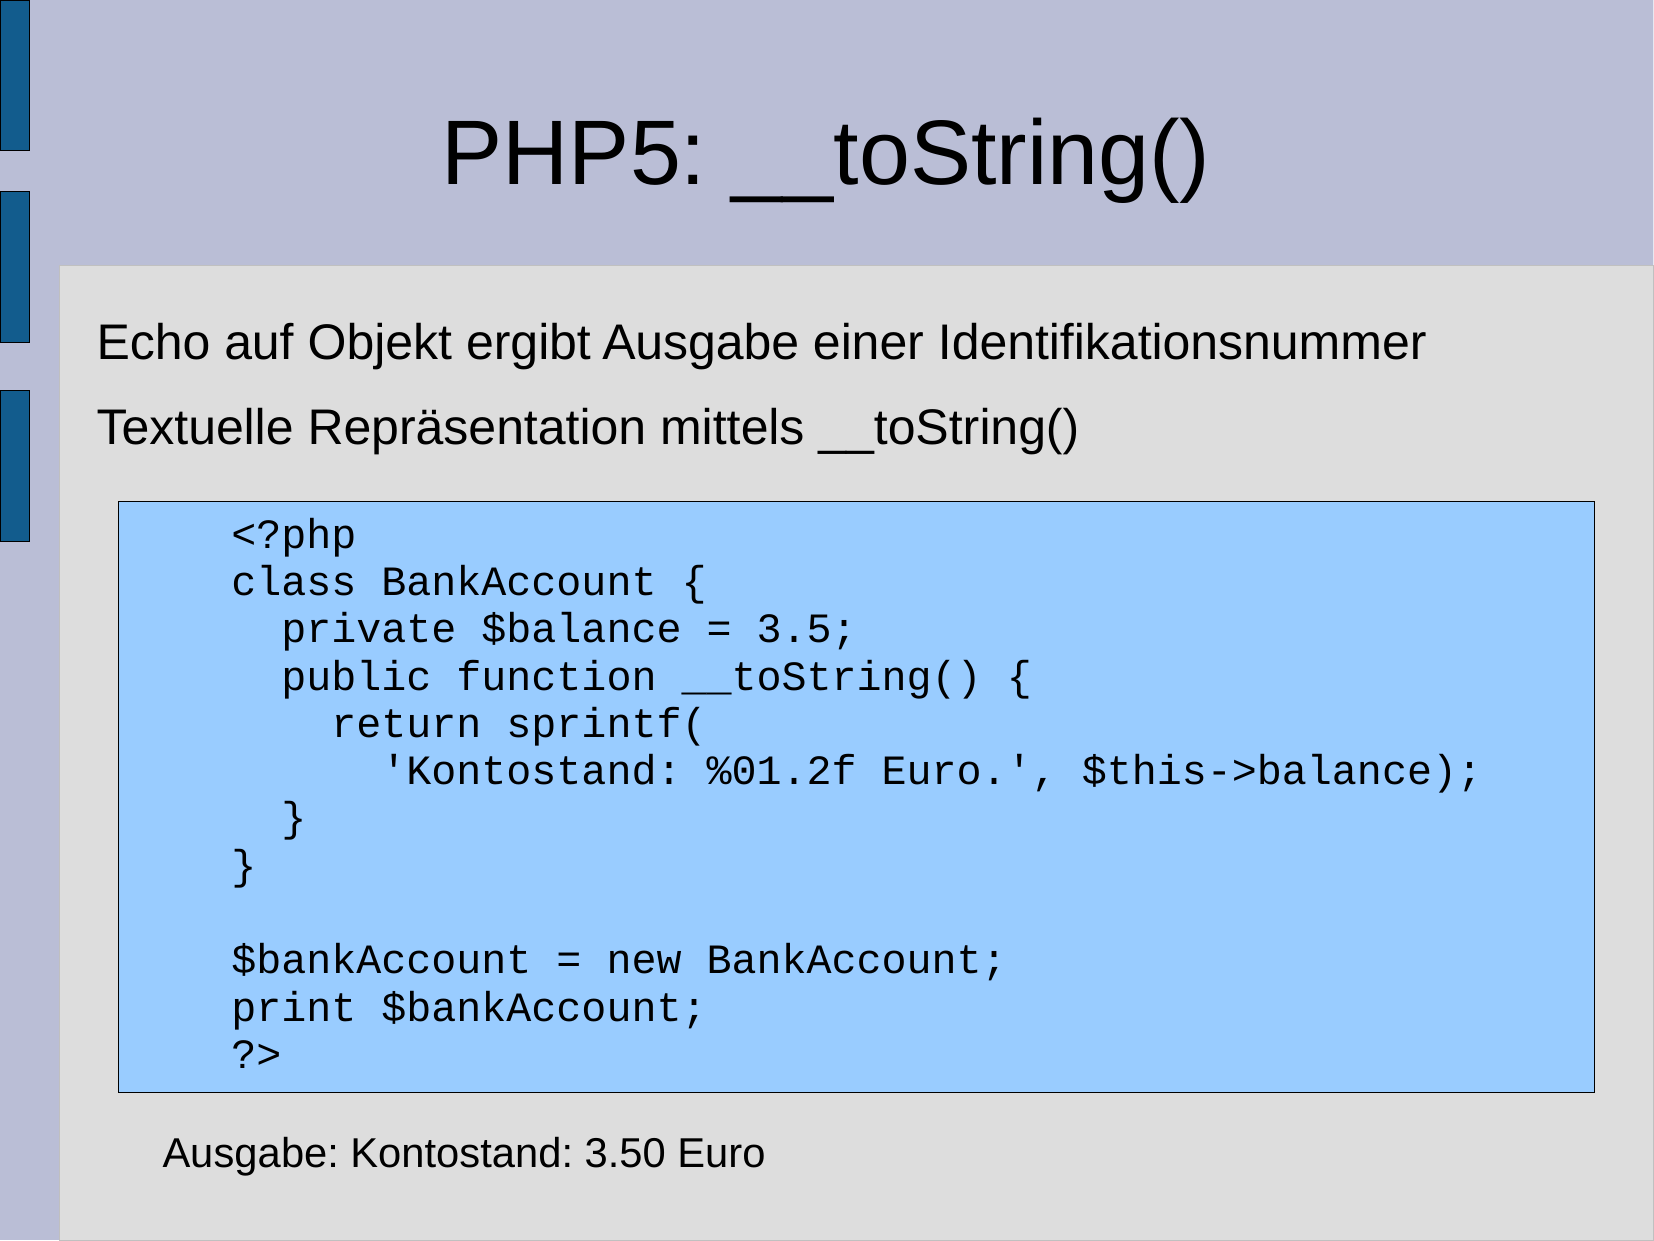

# PHP5: __toString()
 Echo auf Objekt ergibt Ausgabe einer Identifikationsnummer
 Textuelle Repräsentation mittels __toString()
<?php
class BankAccount {
 private $balance = 3.5;
 public function __toString() {
 return sprintf(
 'Kontostand: %01.2f Euro.', $this->balance);
 }
}
$bankAccount = new BankAccount;
print $bankAccount;
?>
Ausgabe: Kontostand: 3.50 Euro